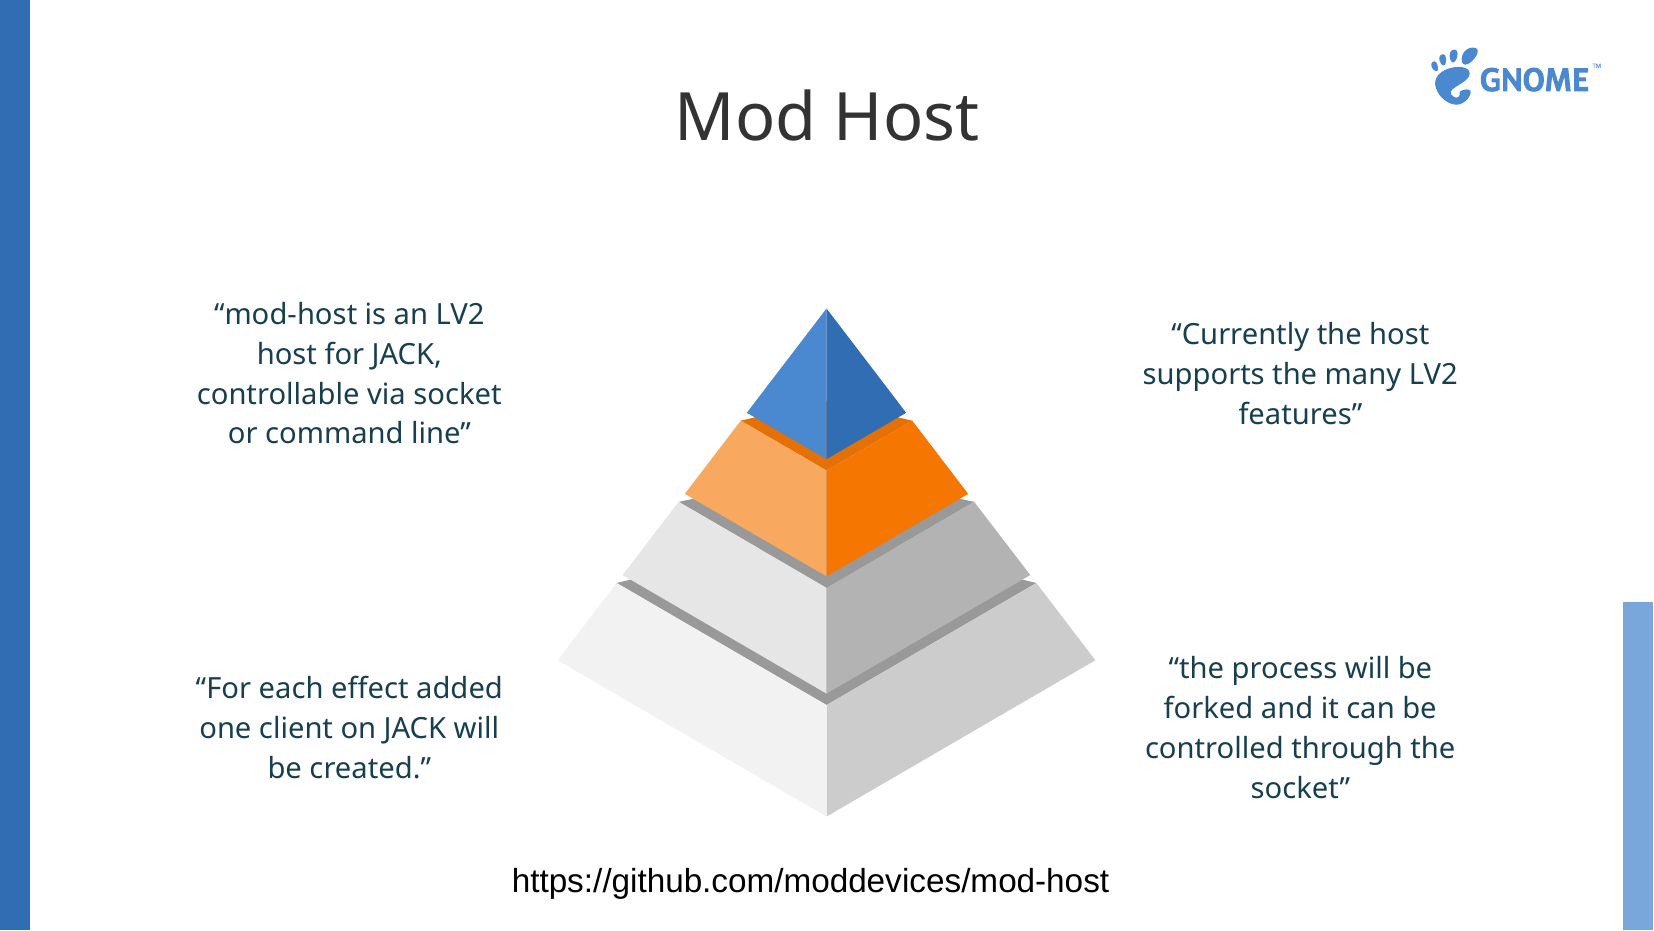

# Mod Host
“mod-host is an LV2 host for JACK, controllable via socket or command line”
“Currently the host supports the many LV2 features”
“For each effect added one client on JACK will be created.”
“the process will be forked and it can be controlled through the socket”
https://github.com/moddevices/mod-host